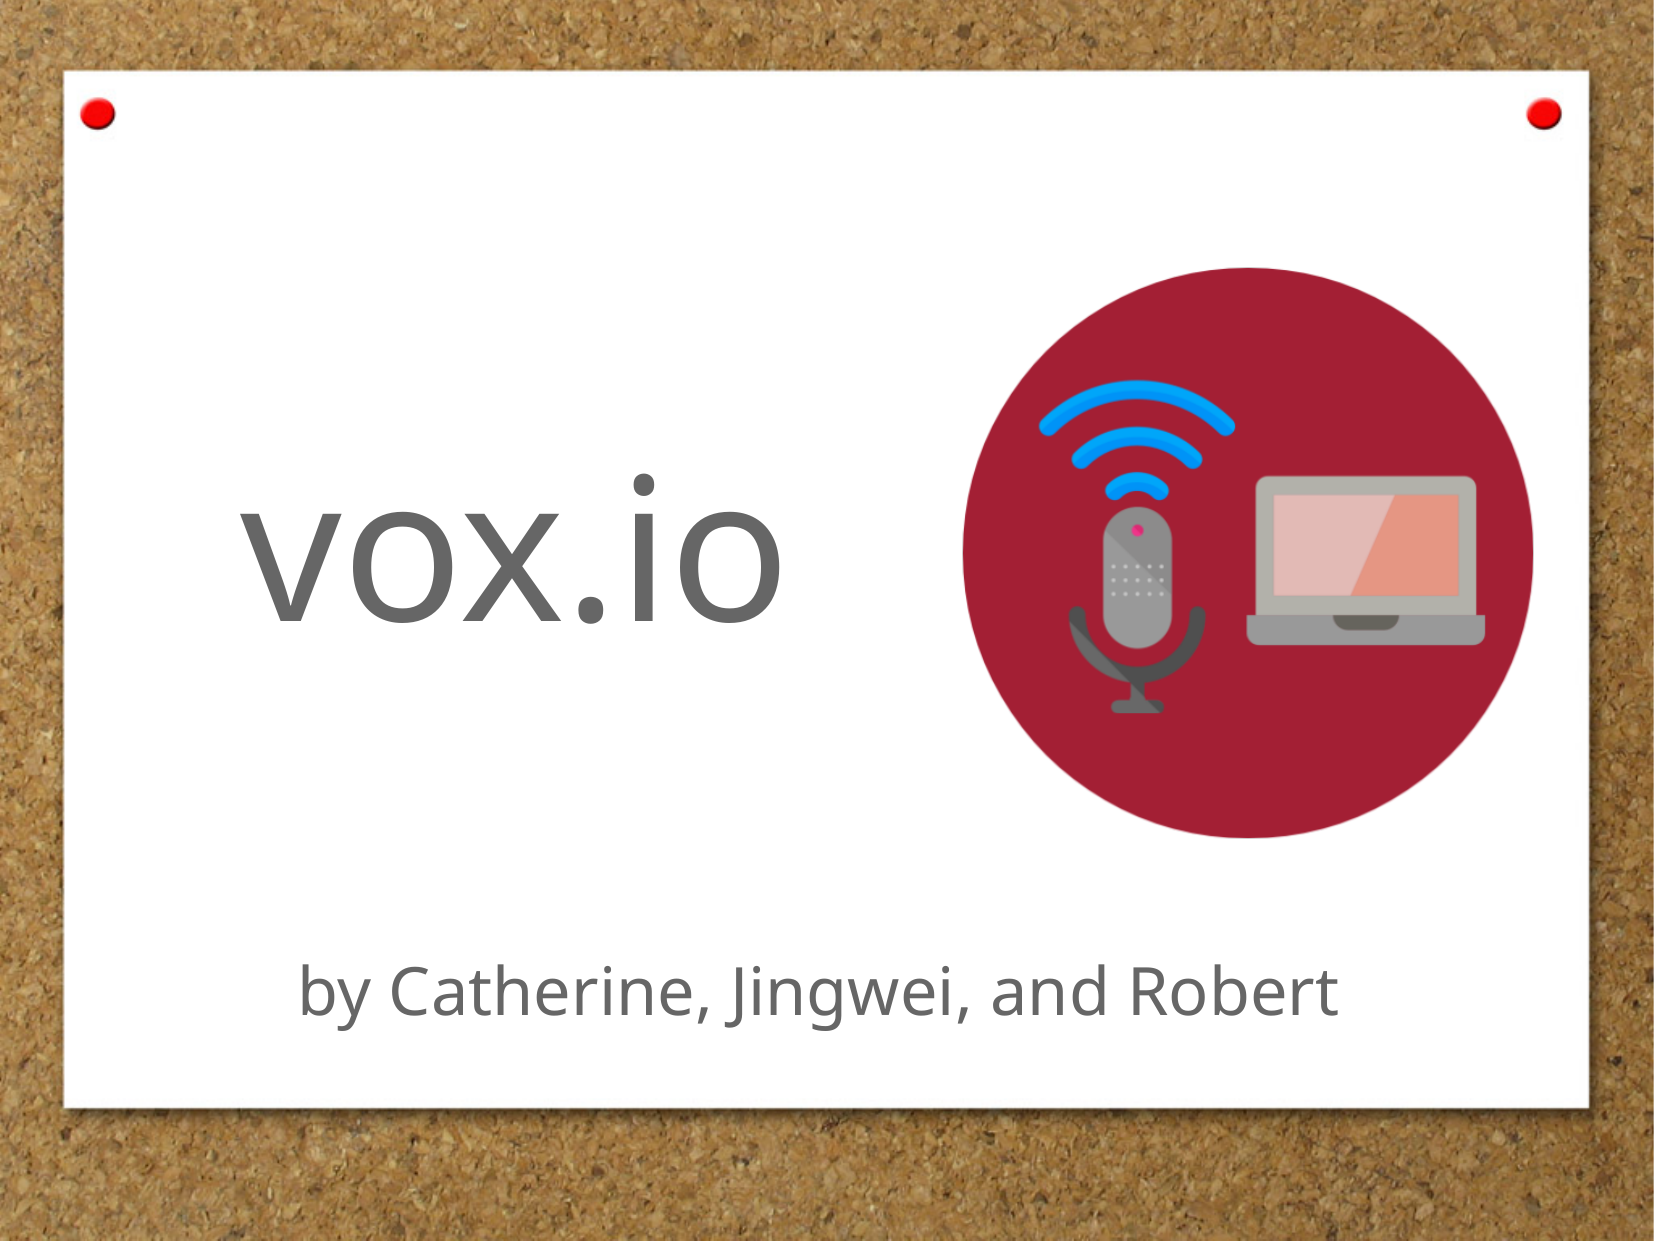

# vox.io
 by Catherine, Jingwei, and Robert